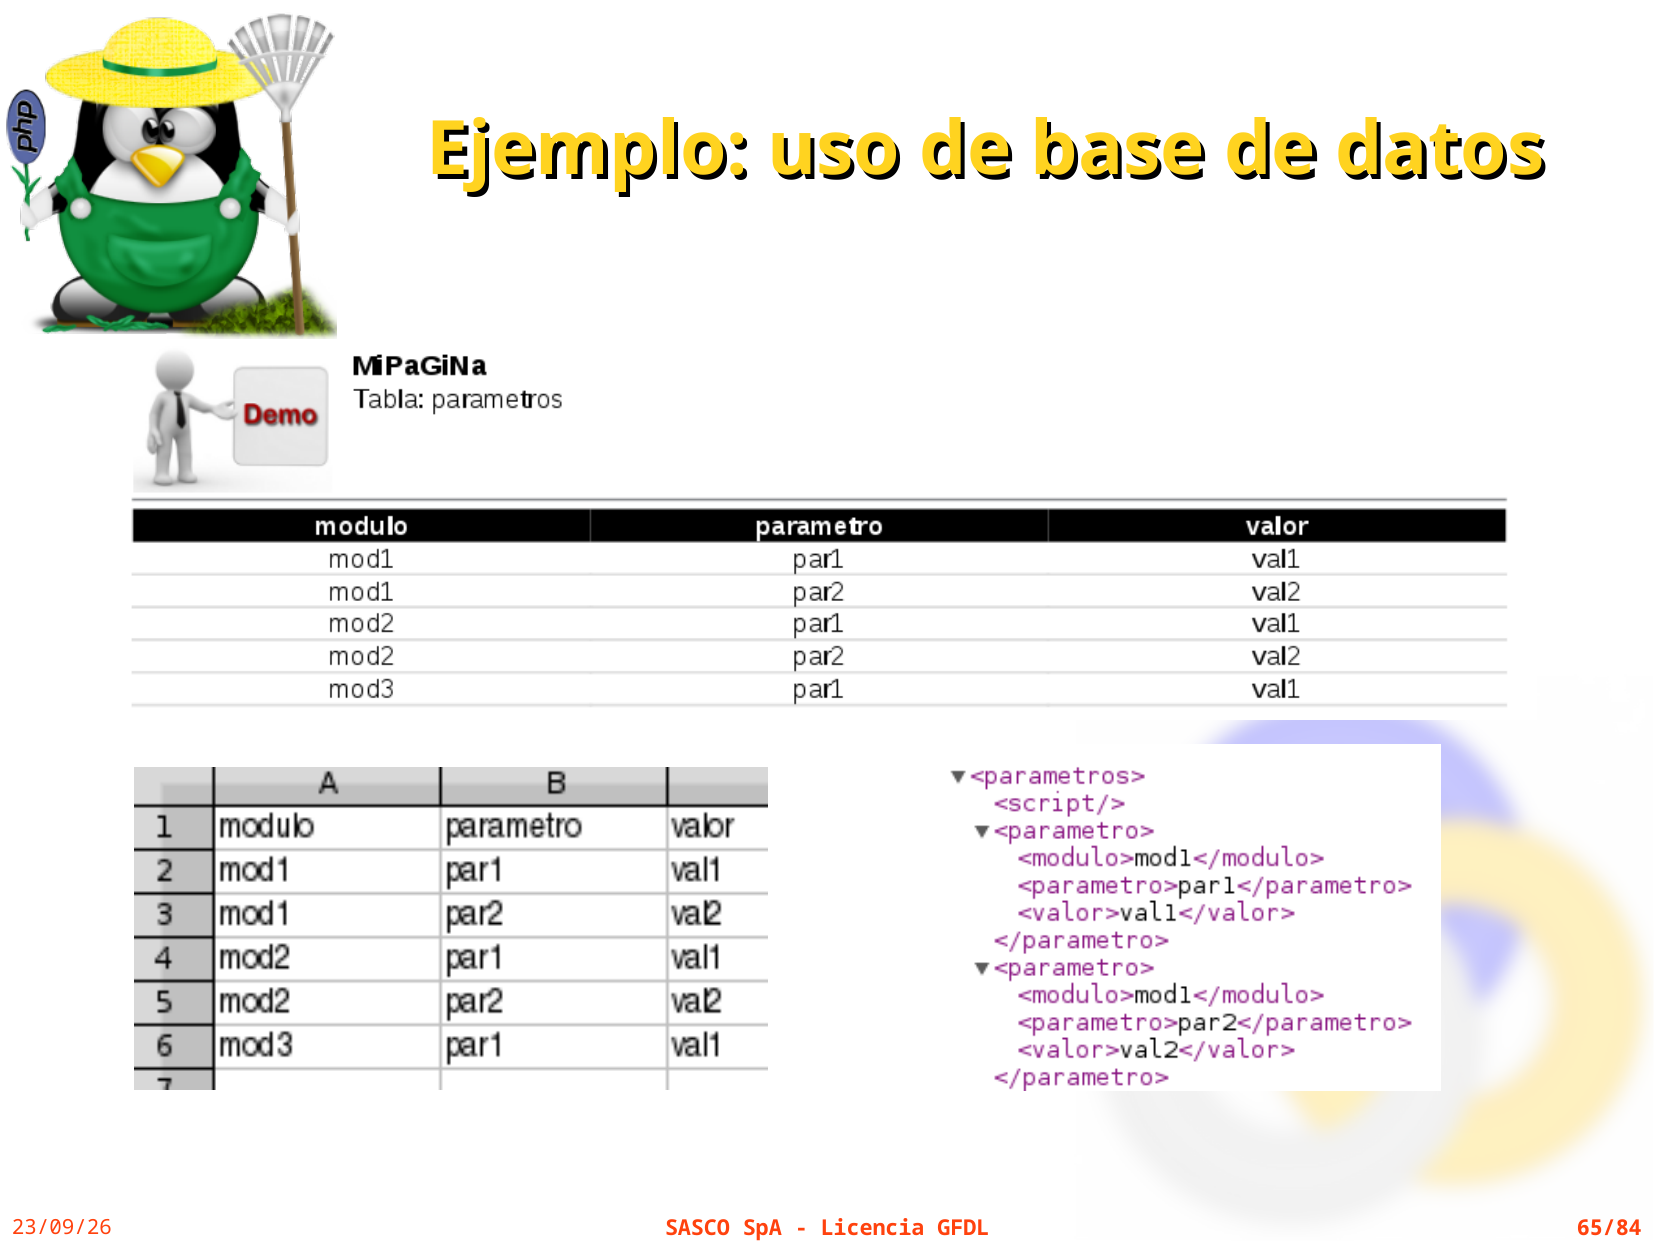

# Ejemplo: uso de base de datos
SASCO SpA - Licencia GFDL
65